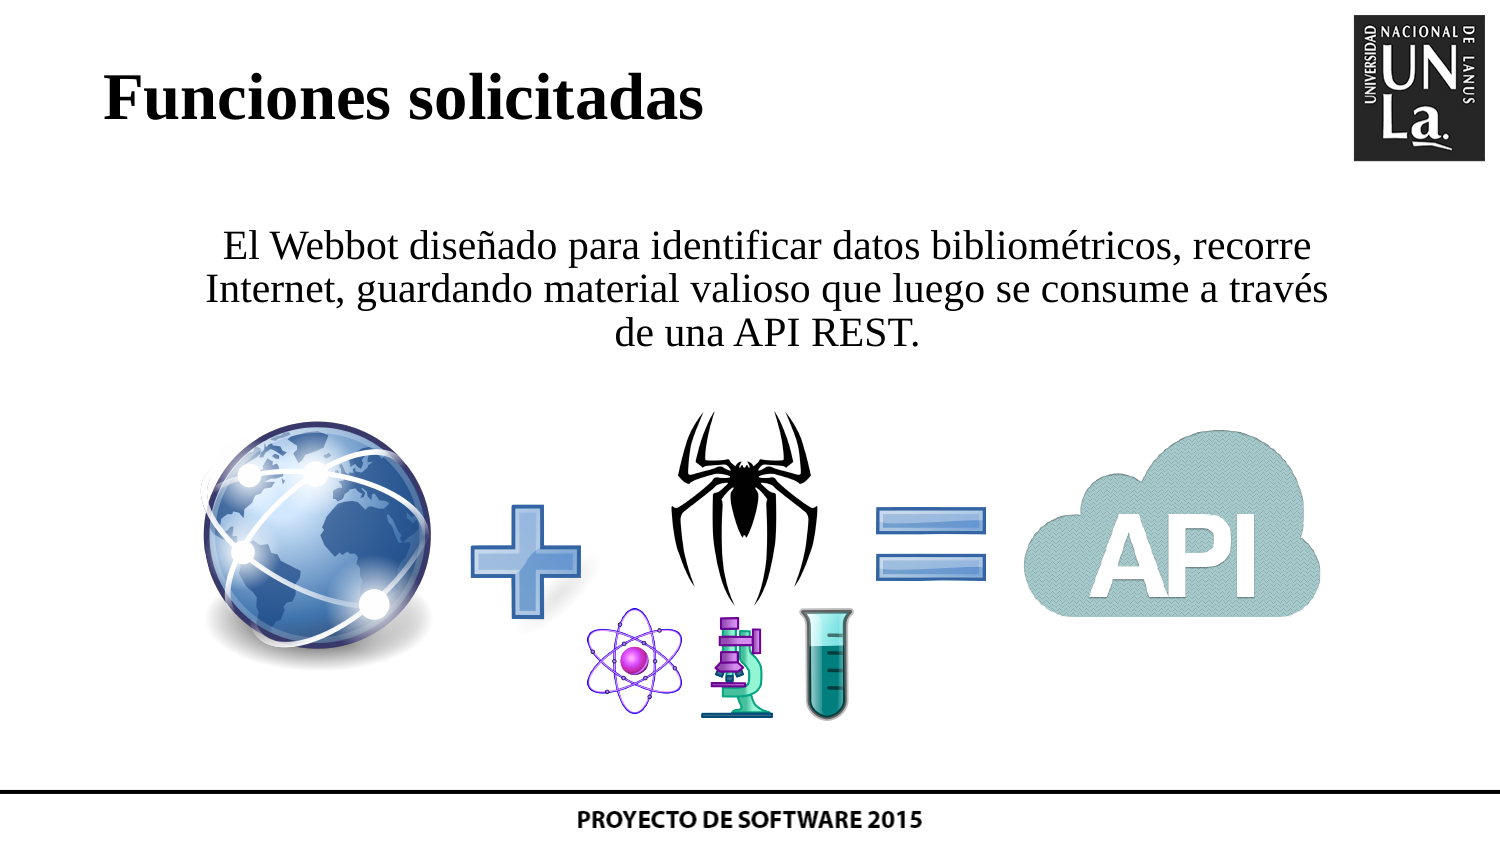

# Funciones solicitadas
El Webbot diseñado para identificar datos bibliométricos, recorre Internet, guardando material valioso que luego se consume a través de una API REST.